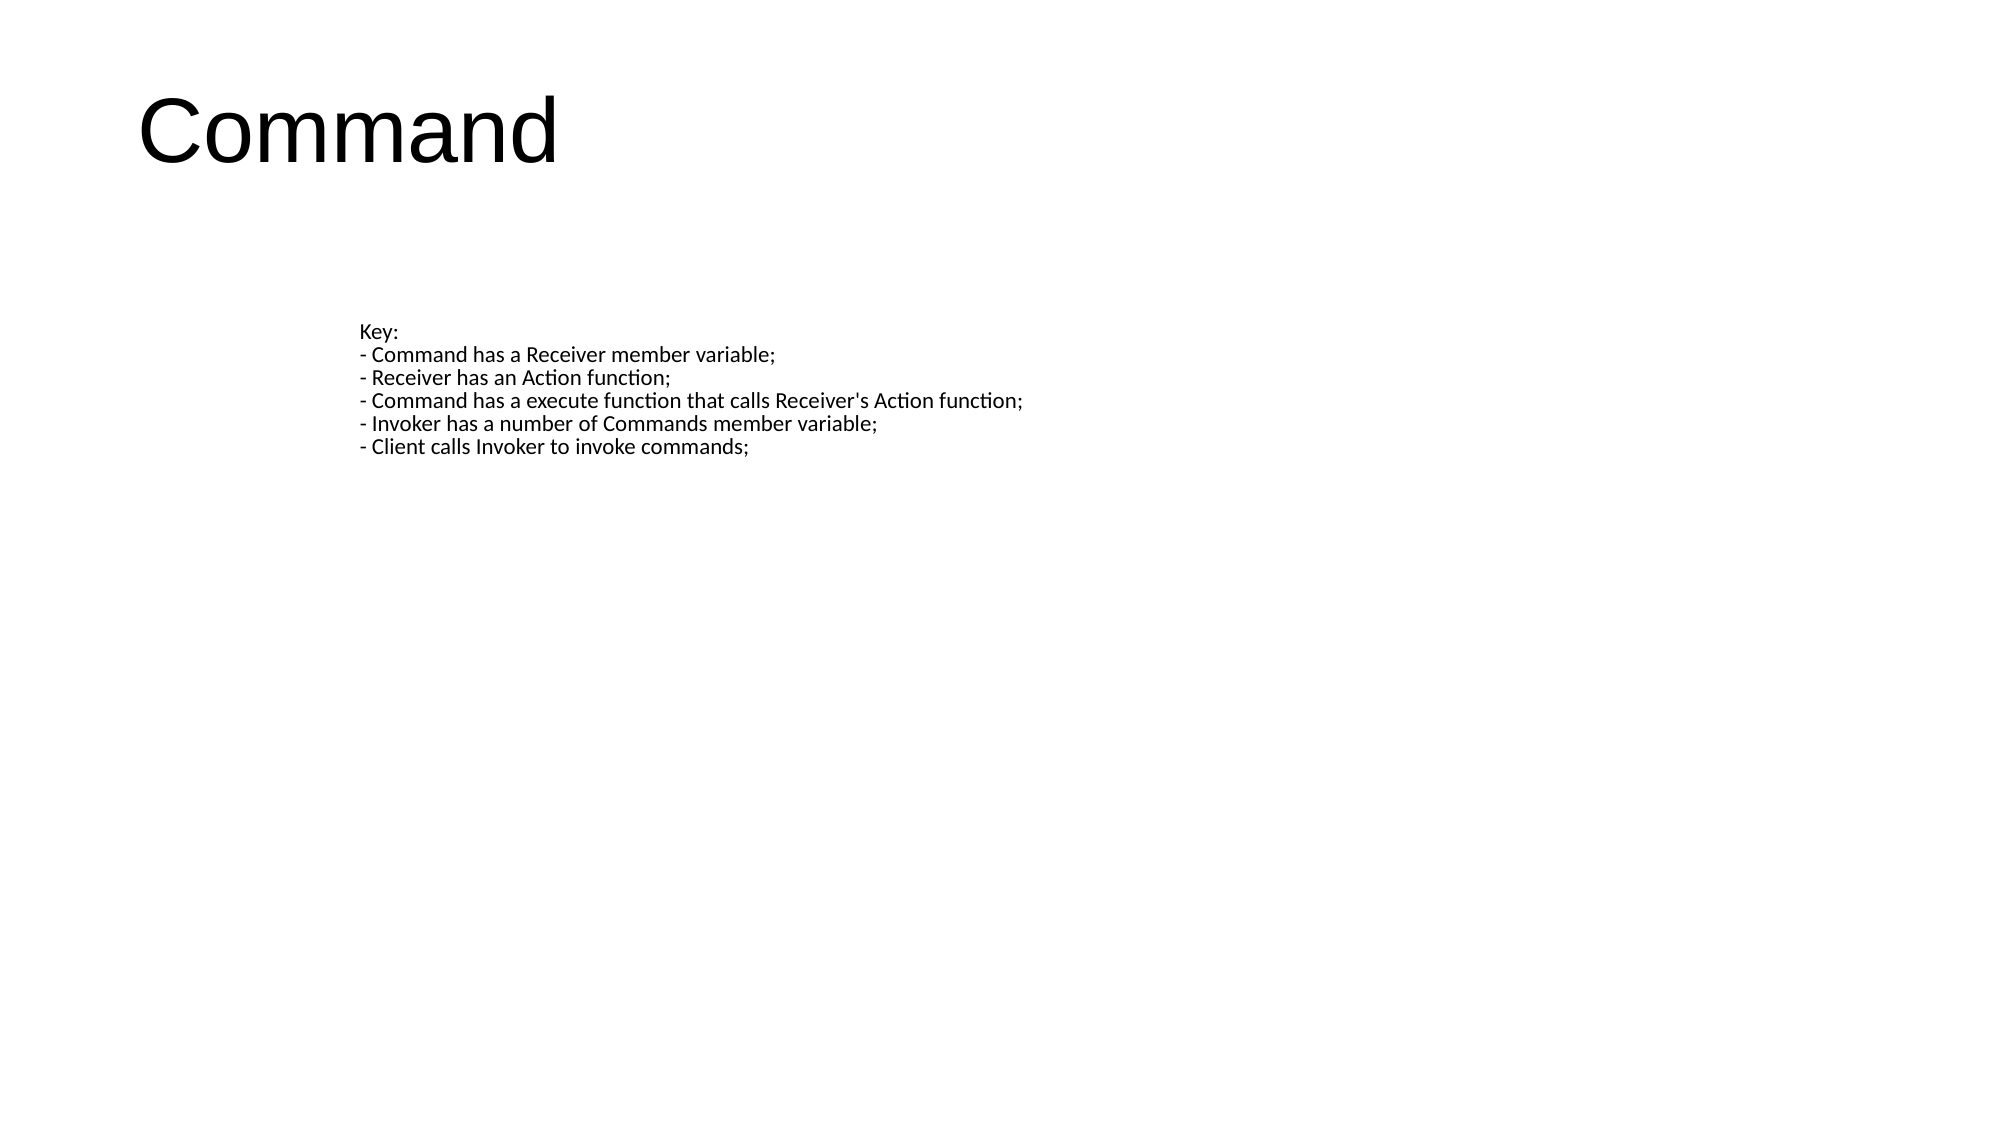

# Command
Key:
- Command has a Receiver member variable;
- Receiver has an Action function;
- Command has a execute function that calls Receiver's Action function;
- Invoker has a number of Commands member variable;
- Client calls Invoker to invoke commands;